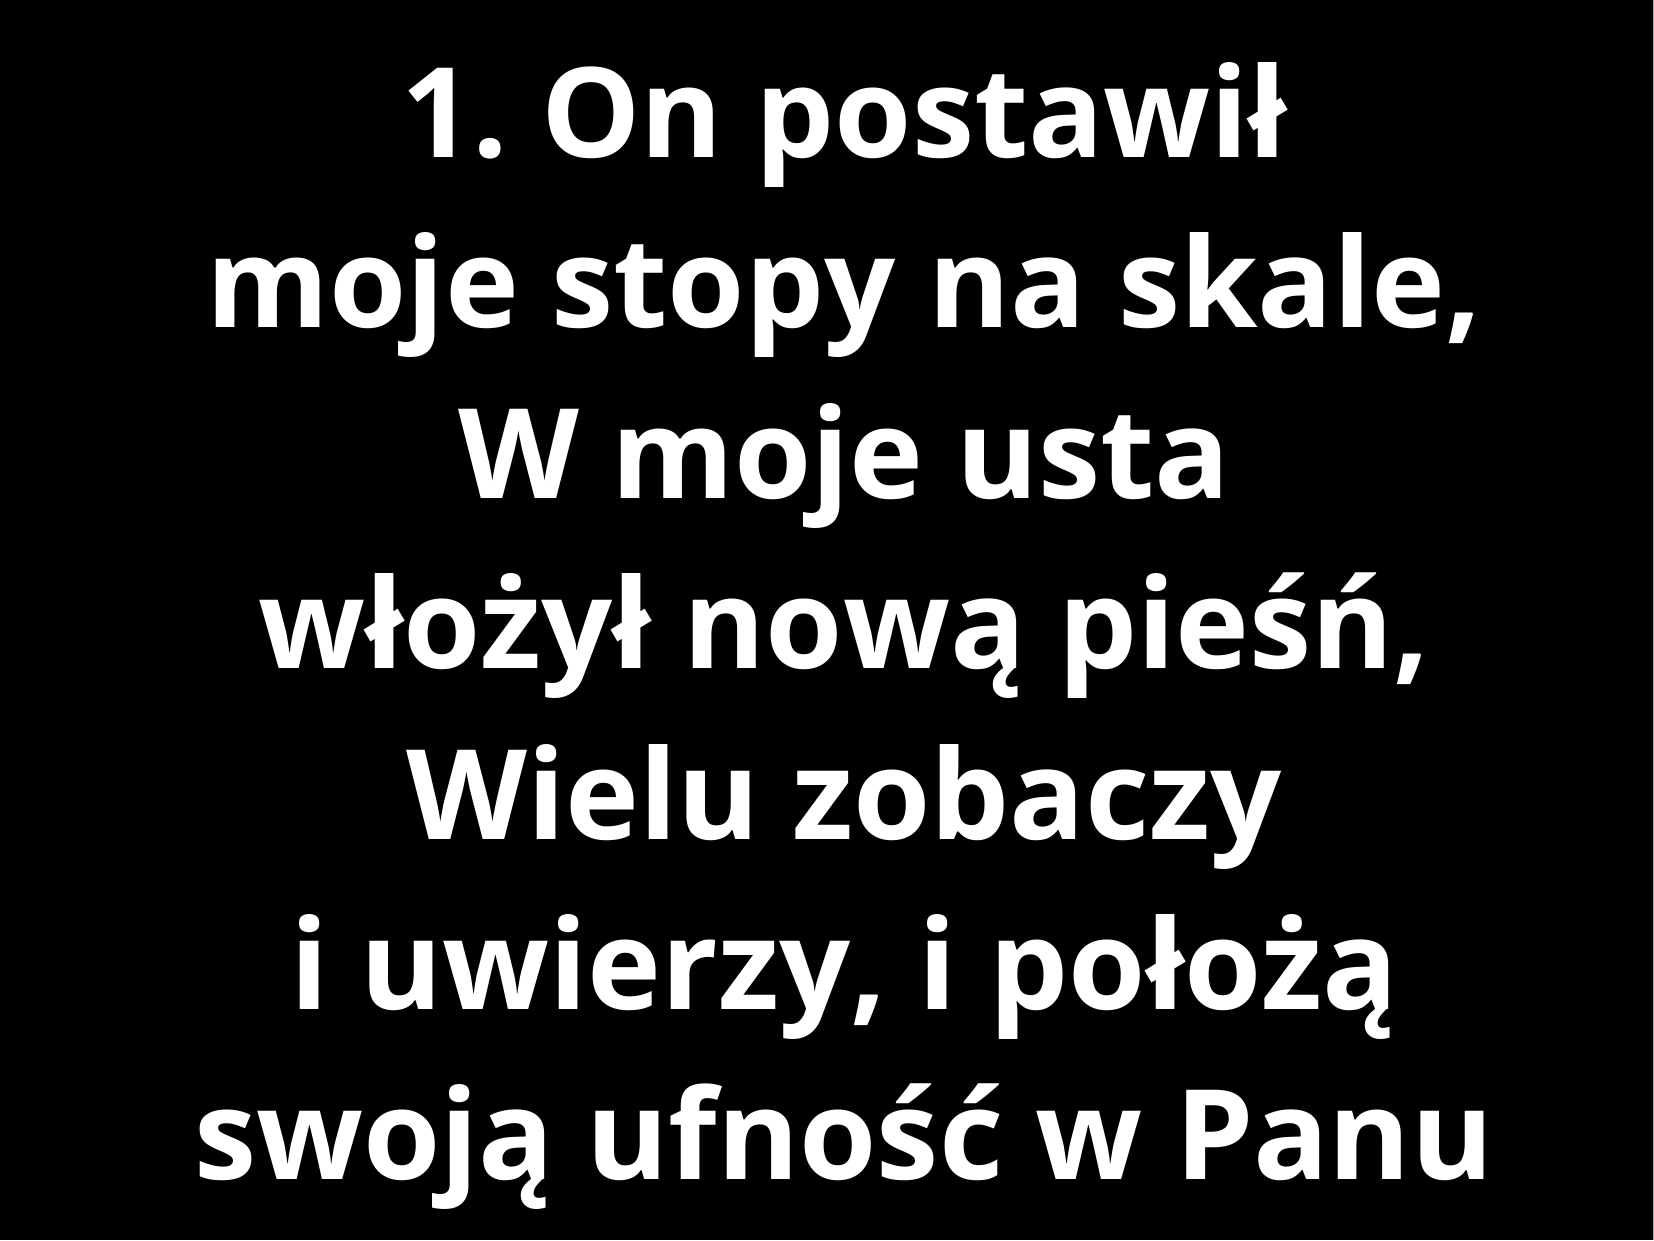

# 1. On postawił
moje stopy na skale,
W moje usta
włożył nową pieśń,
Wielu zobaczy
i uwierzy, i położą
swoją ufność w Panu